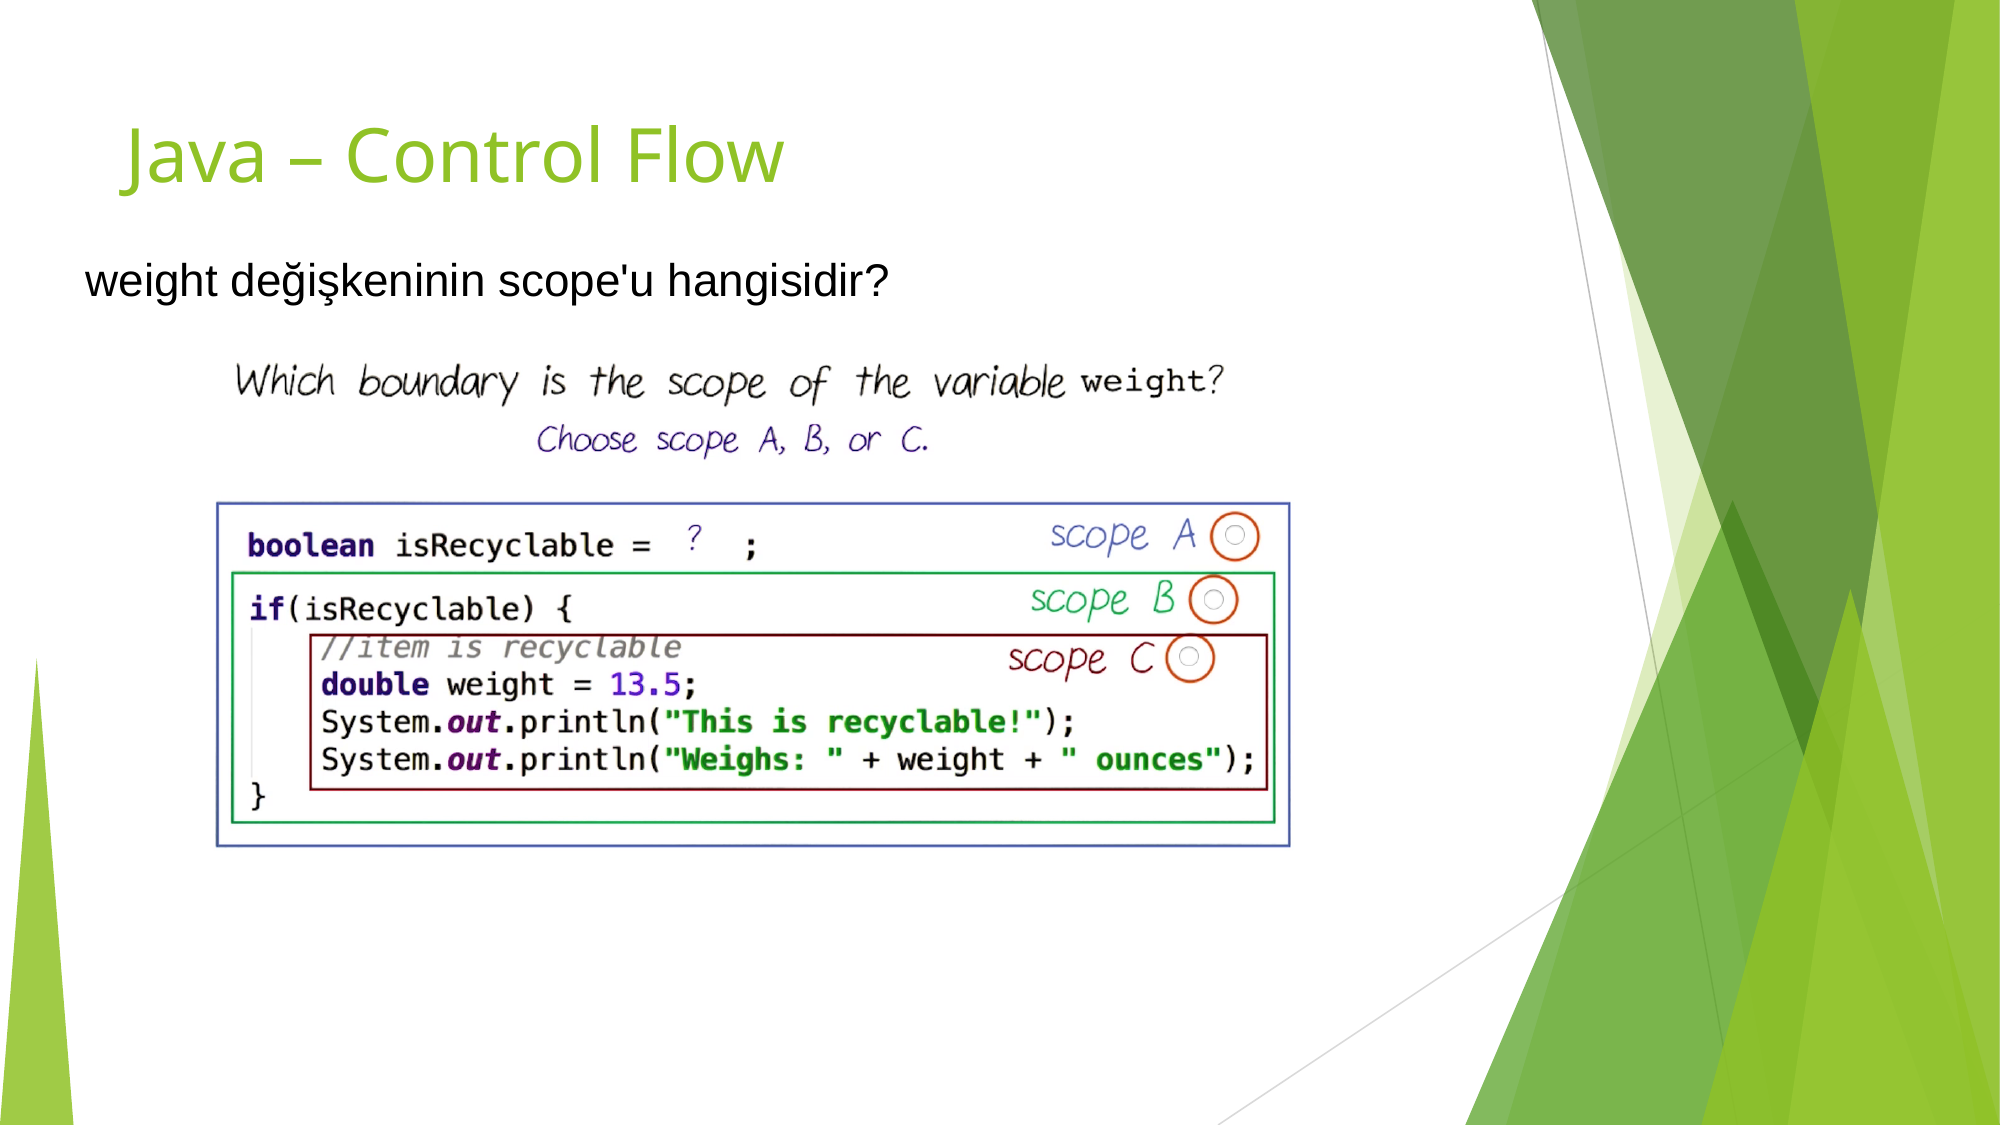

# Java – Control Flow
weight değişkeninin scope'u hangisidir?